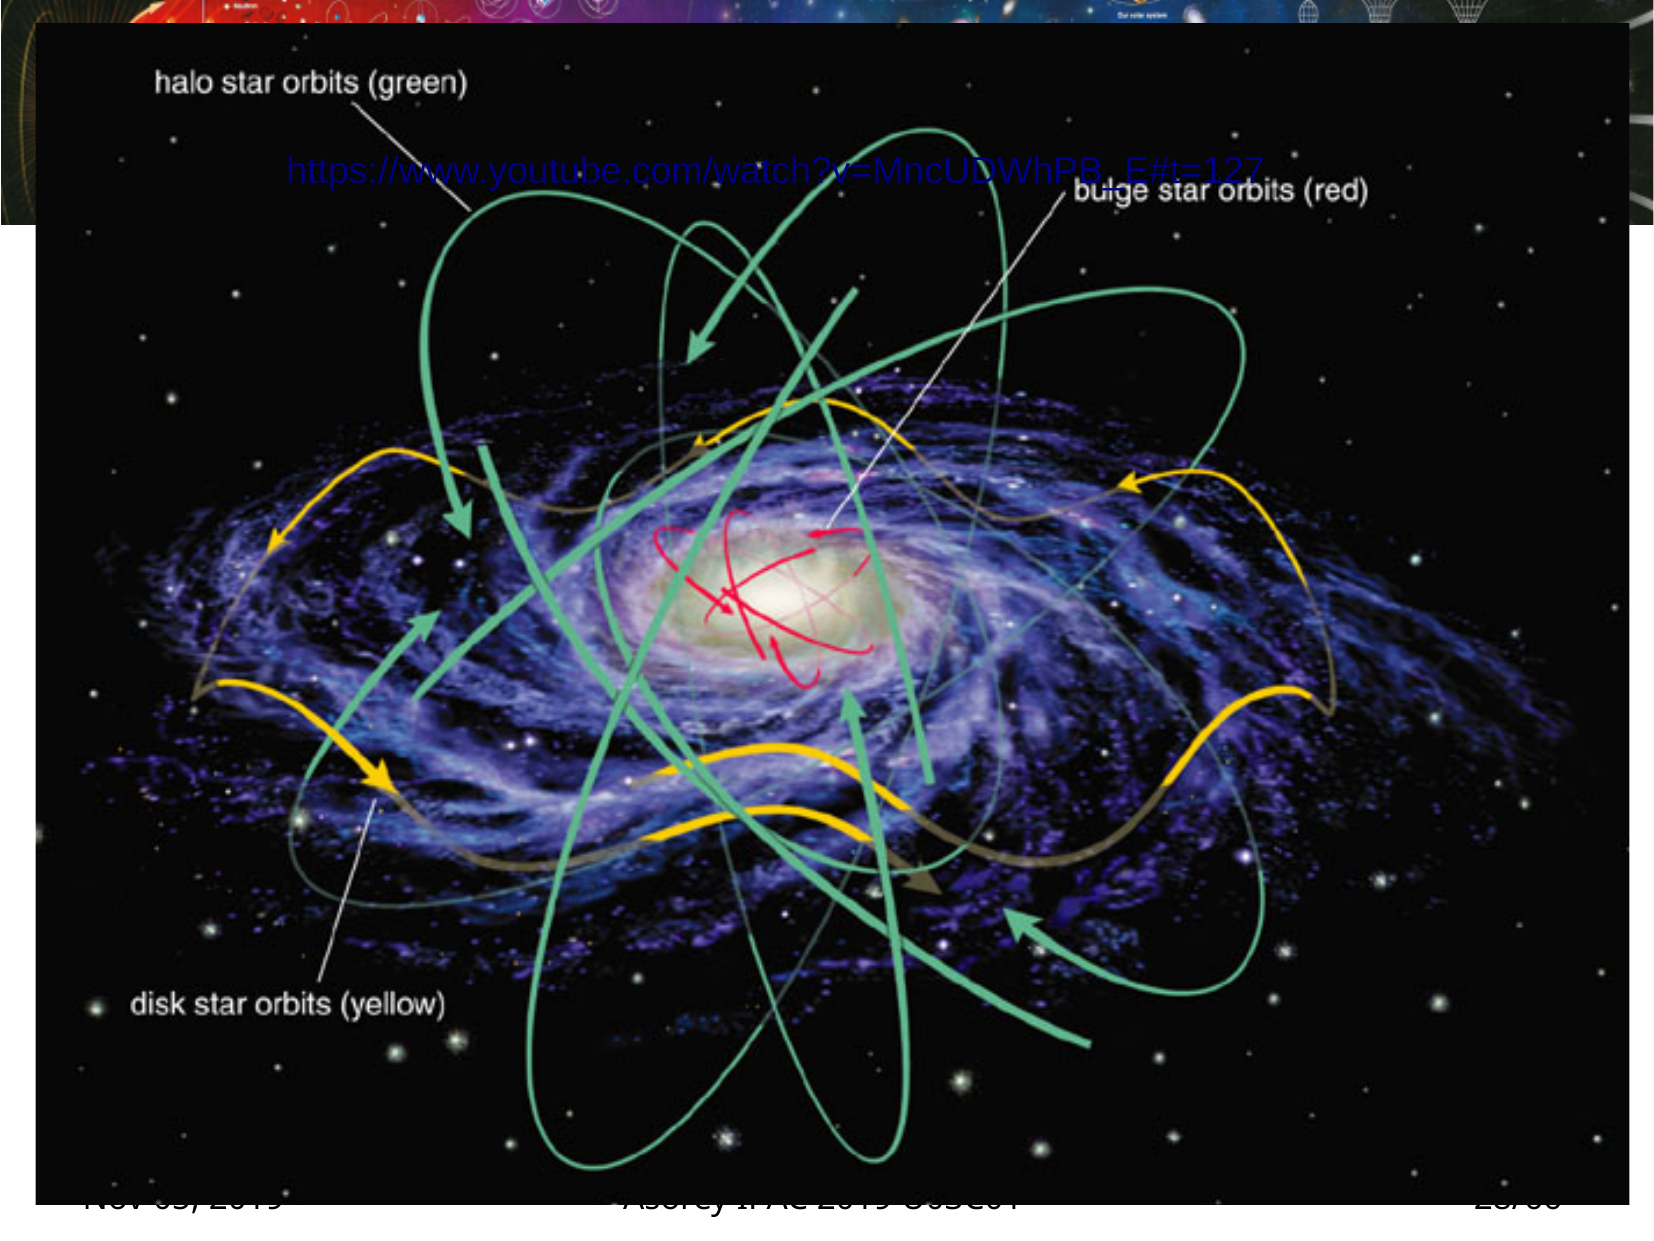

https://www.youtube.com/watch?v=MncUDWhPB_E#t=127
Nov 05, 2019
Asorey IPAC 2019 U03C01
28